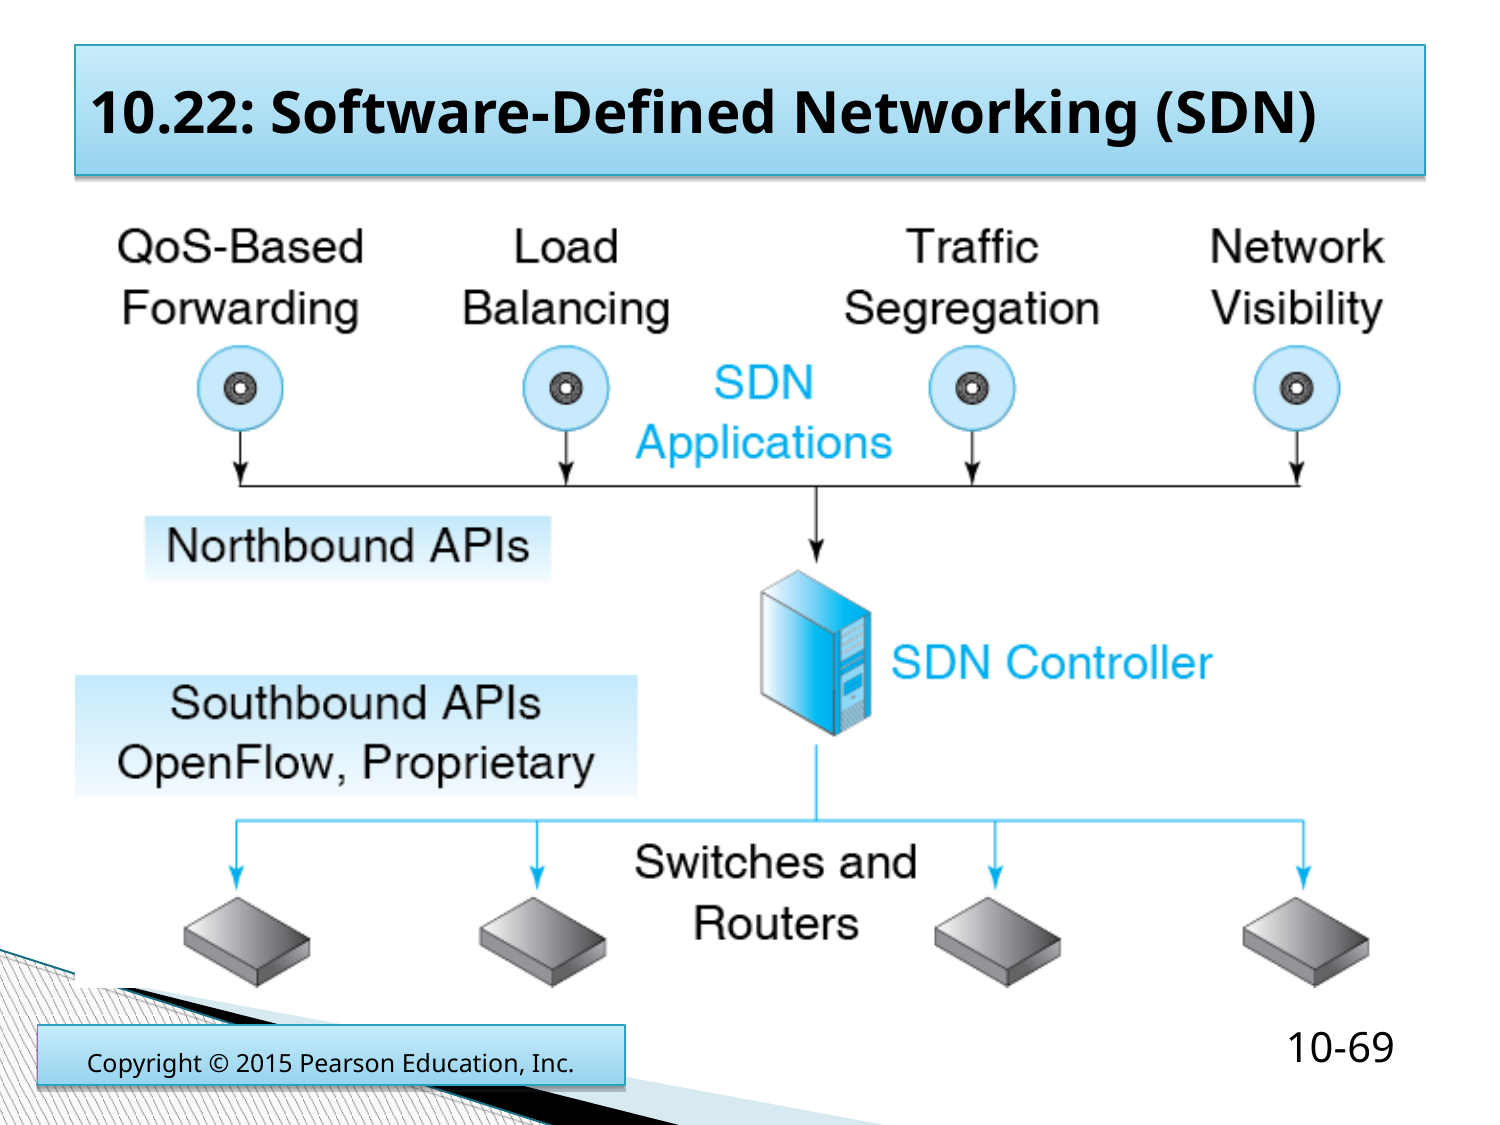

# 10.22: Software-Defined Networking (SDN)
Copyright © 2015 Pearson Education, Inc.